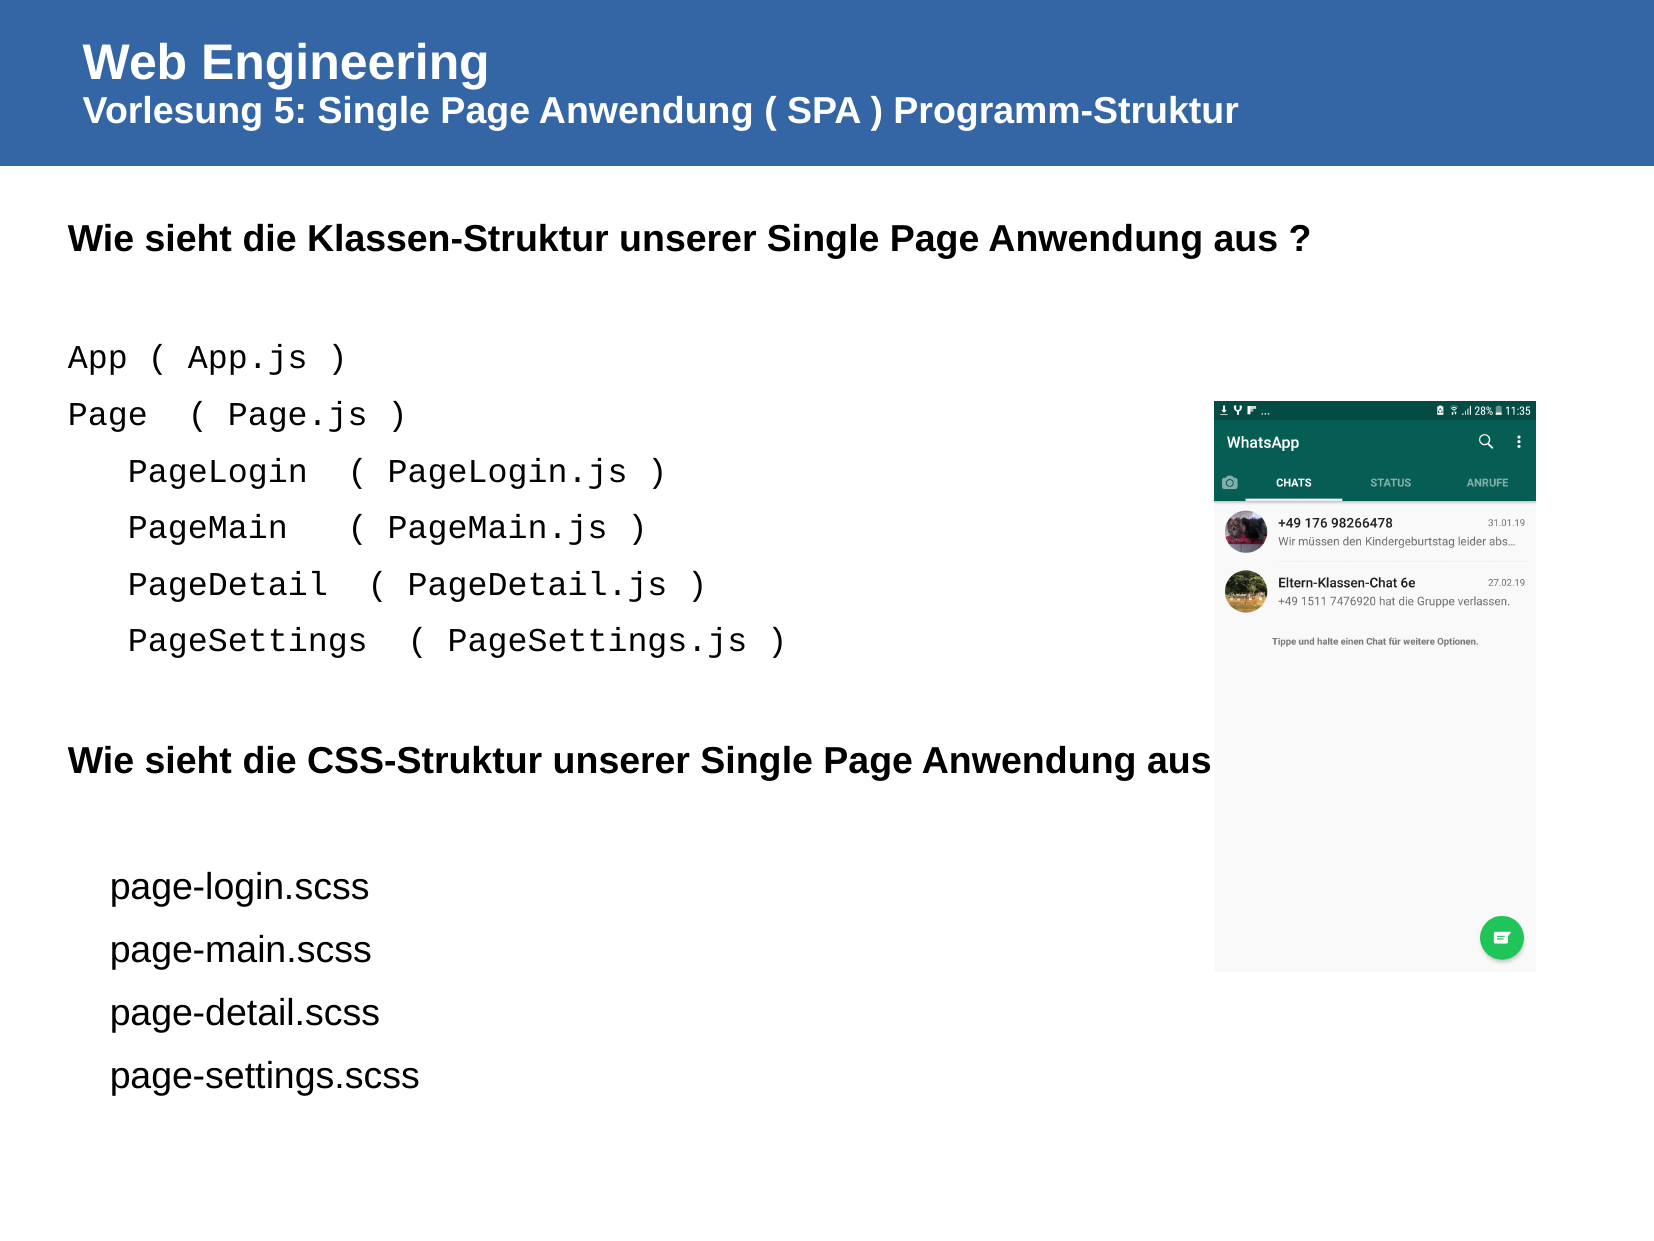

# Web Engineering Vorlesung 5: Single Page Anwendung ( SPA ) Programm-Struktur
Wie sieht die Klassen-Struktur unserer Single Page Anwendung aus ?
App ( App.js )
Page ( Page.js )
 PageLogin ( PageLogin.js )
 PageMain ( PageMain.js )
 PageDetail ( PageDetail.js )
 PageSettings ( PageSettings.js )
Wie sieht die CSS-Struktur unserer Single Page Anwendung aus ?
 page-login.scss
 page-main.scss
 page-detail.scss
 page-settings.scss